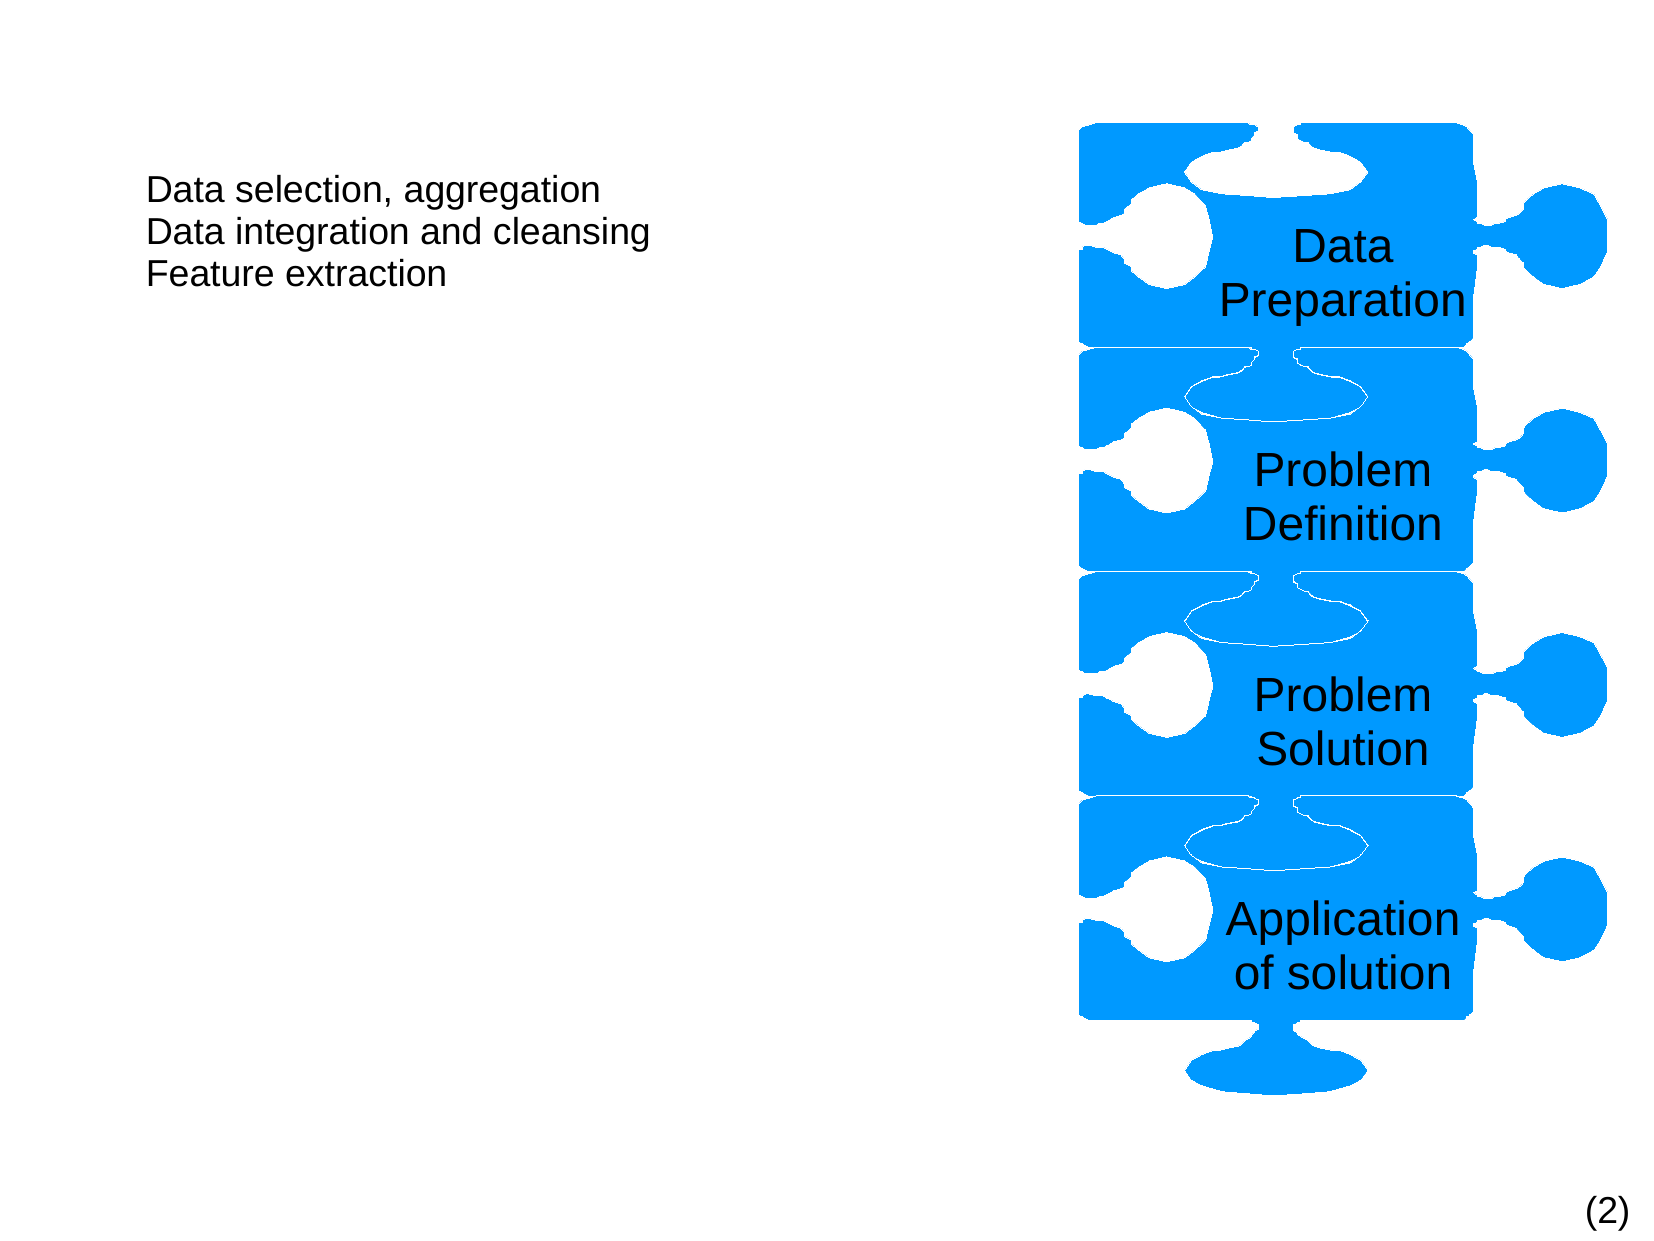

Data
Preparation
Data selection, aggregation
Data integration and cleansing
Feature extraction
Problem
Definition
Problem
Solution
Application
of solution
(2)